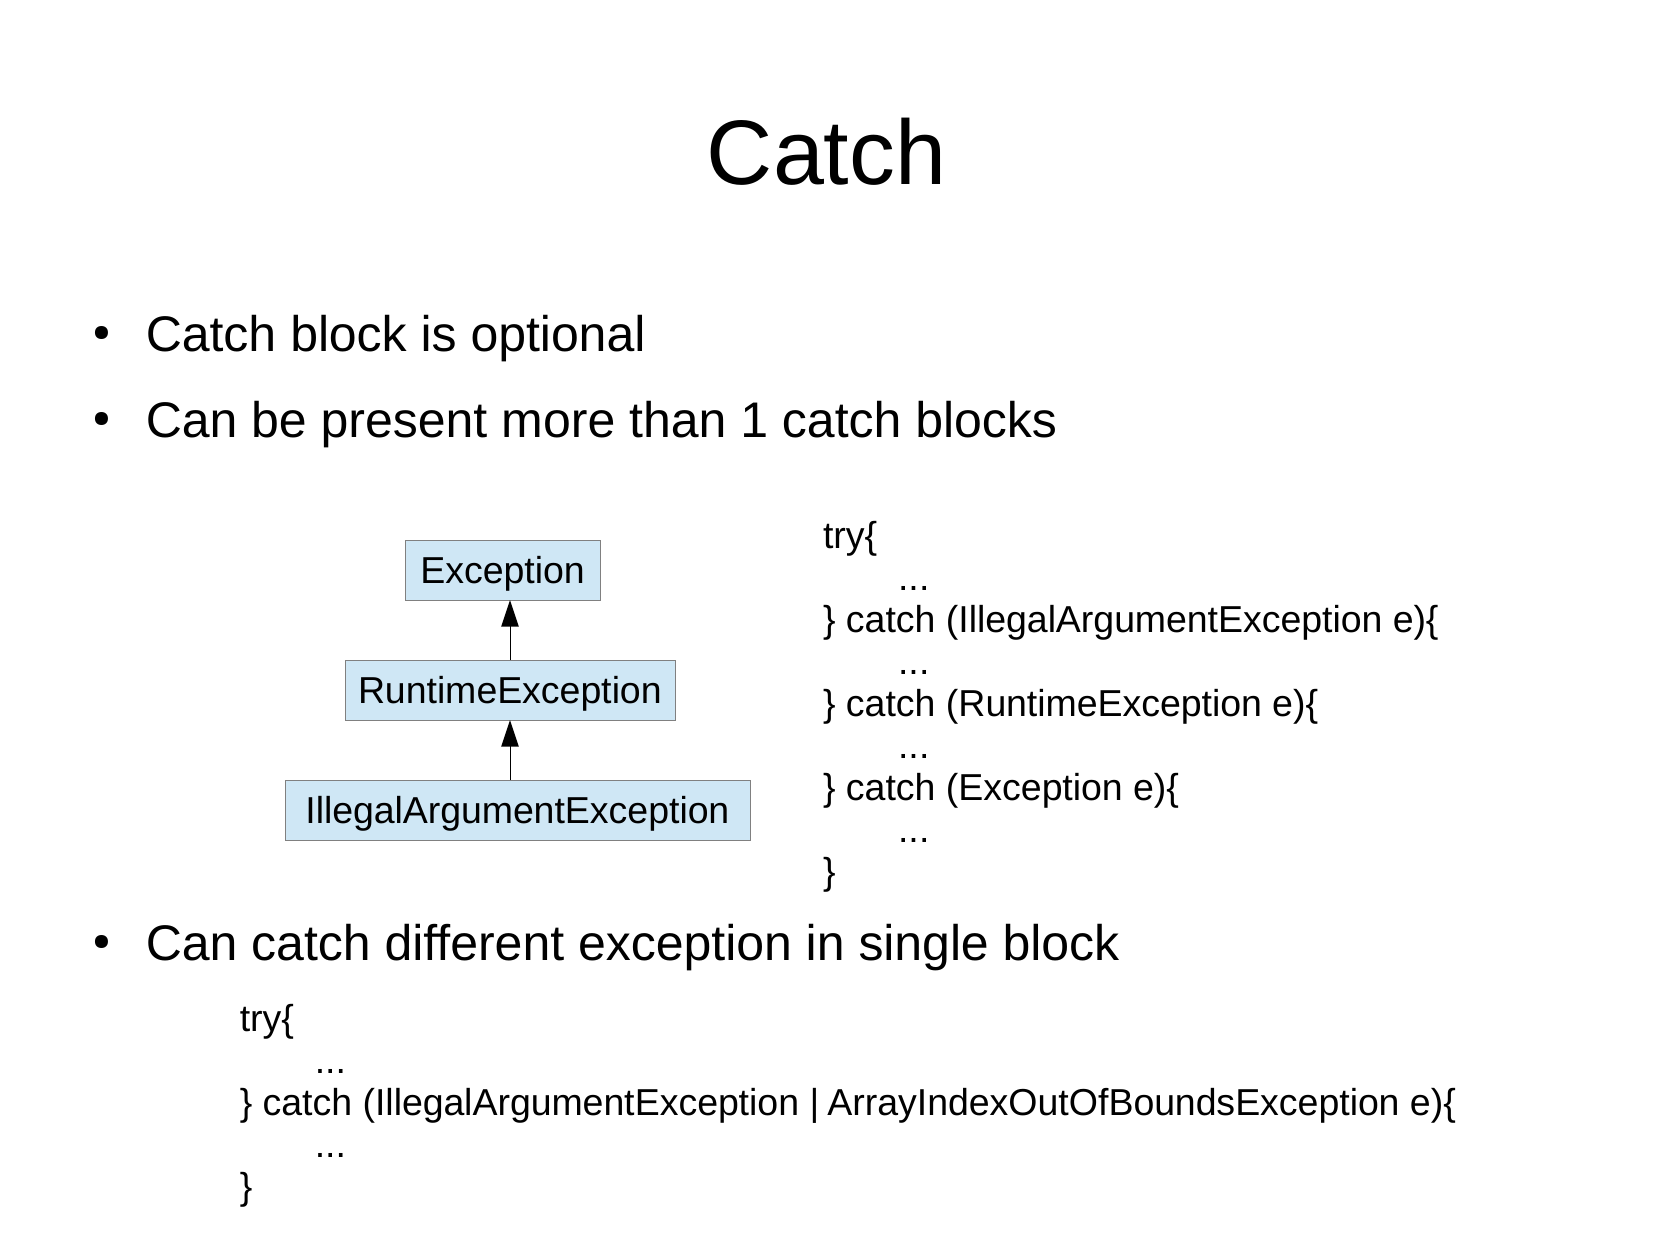

# Catch
Catch block is optional
Can be present more than 1 catch blocks
try{
	...
} catch (IllegalArgumentException e){
	...
} catch (RuntimeException e){
	...
} catch (Exception e){
	...
}
Exception
RuntimeException
IllegalArgumentException
Can catch different exception in single block
try{
	...
} catch (IllegalArgumentException | ArrayIndexOutOfBoundsException e){
	...
}